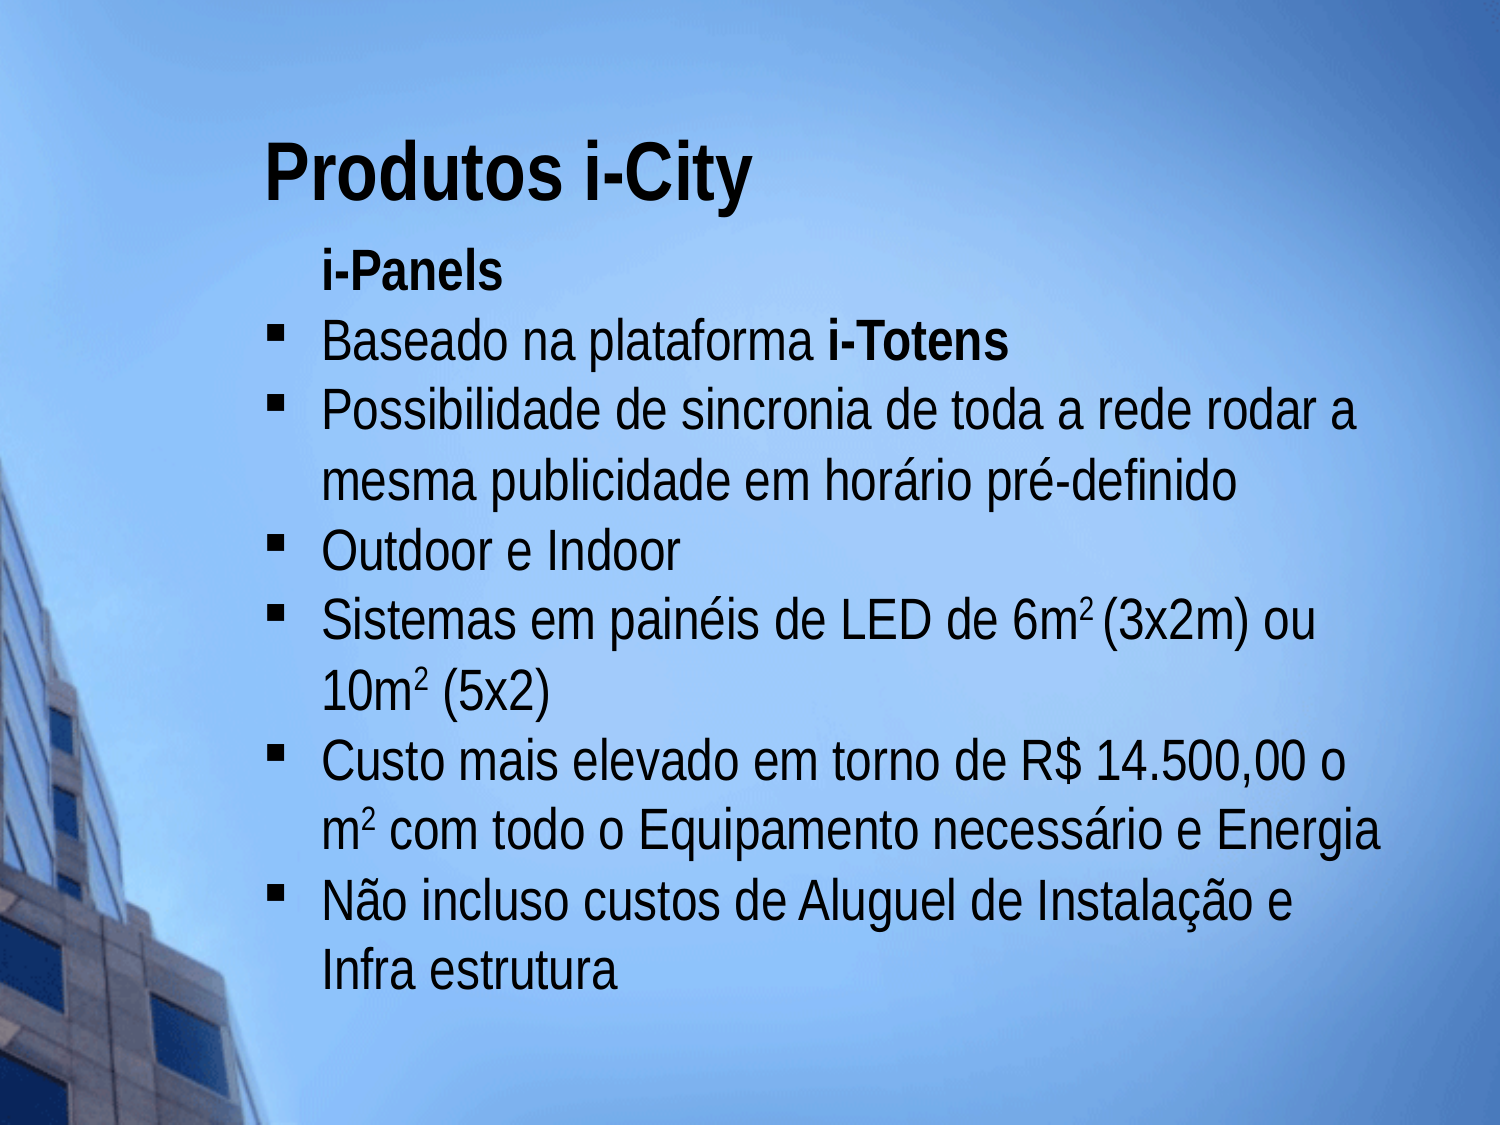

Produtos i-City
i-Panels
Baseado na plataforma i-Totens
Possibilidade de sincronia de toda a rede rodar a mesma publicidade em horário pré-definido
Outdoor e Indoor
Sistemas em painéis de LED de 6m2 (3x2m) ou 10m2 (5x2)
Custo mais elevado em torno de R$ 14.500,00 o m2 com todo o Equipamento necessário e Energia
Não incluso custos de Aluguel de Instalação e Infra estrutura